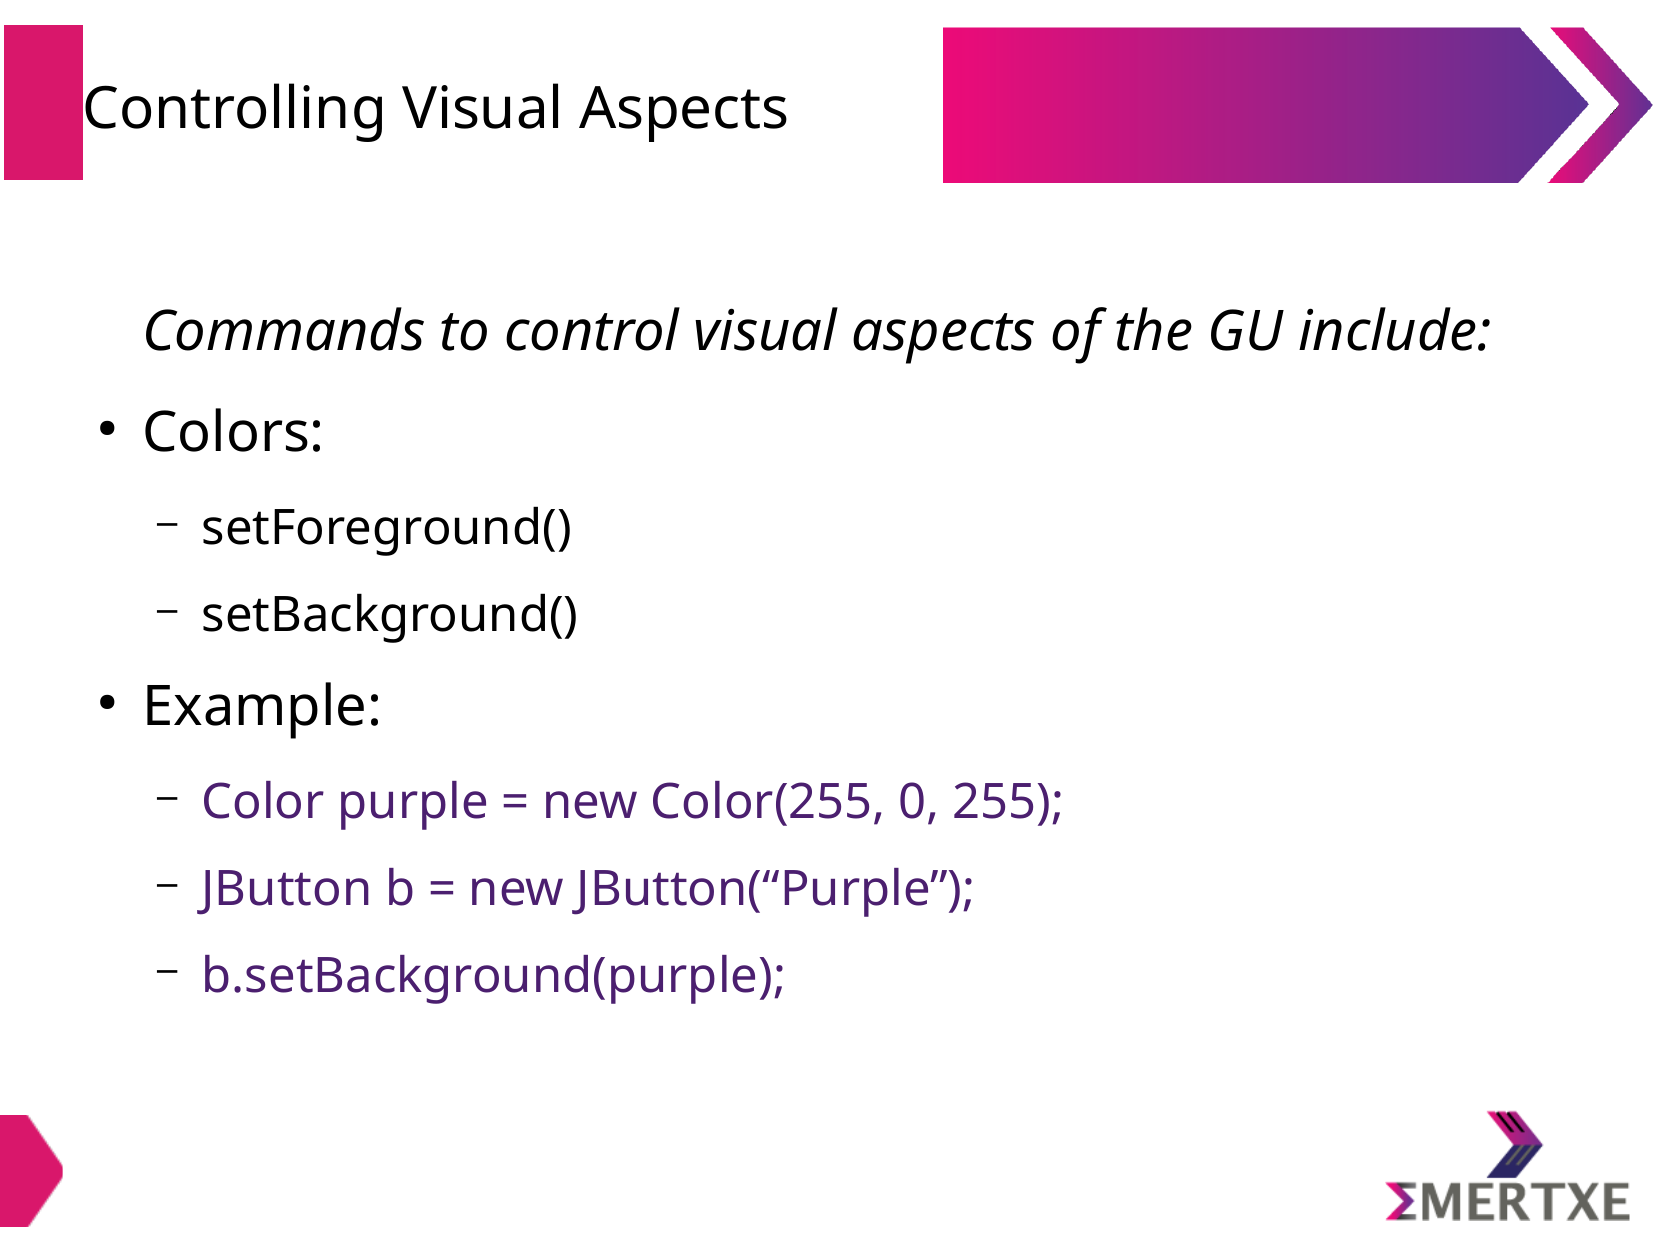

# Controlling Visual Aspects
Commands to control visual aspects of the GU include:
Colors:
setForeground()
setBackground()
Example:
Color purple = new Color(255, 0, 255);
JButton b = new JButton(“Purple”);
b.setBackground(purple);